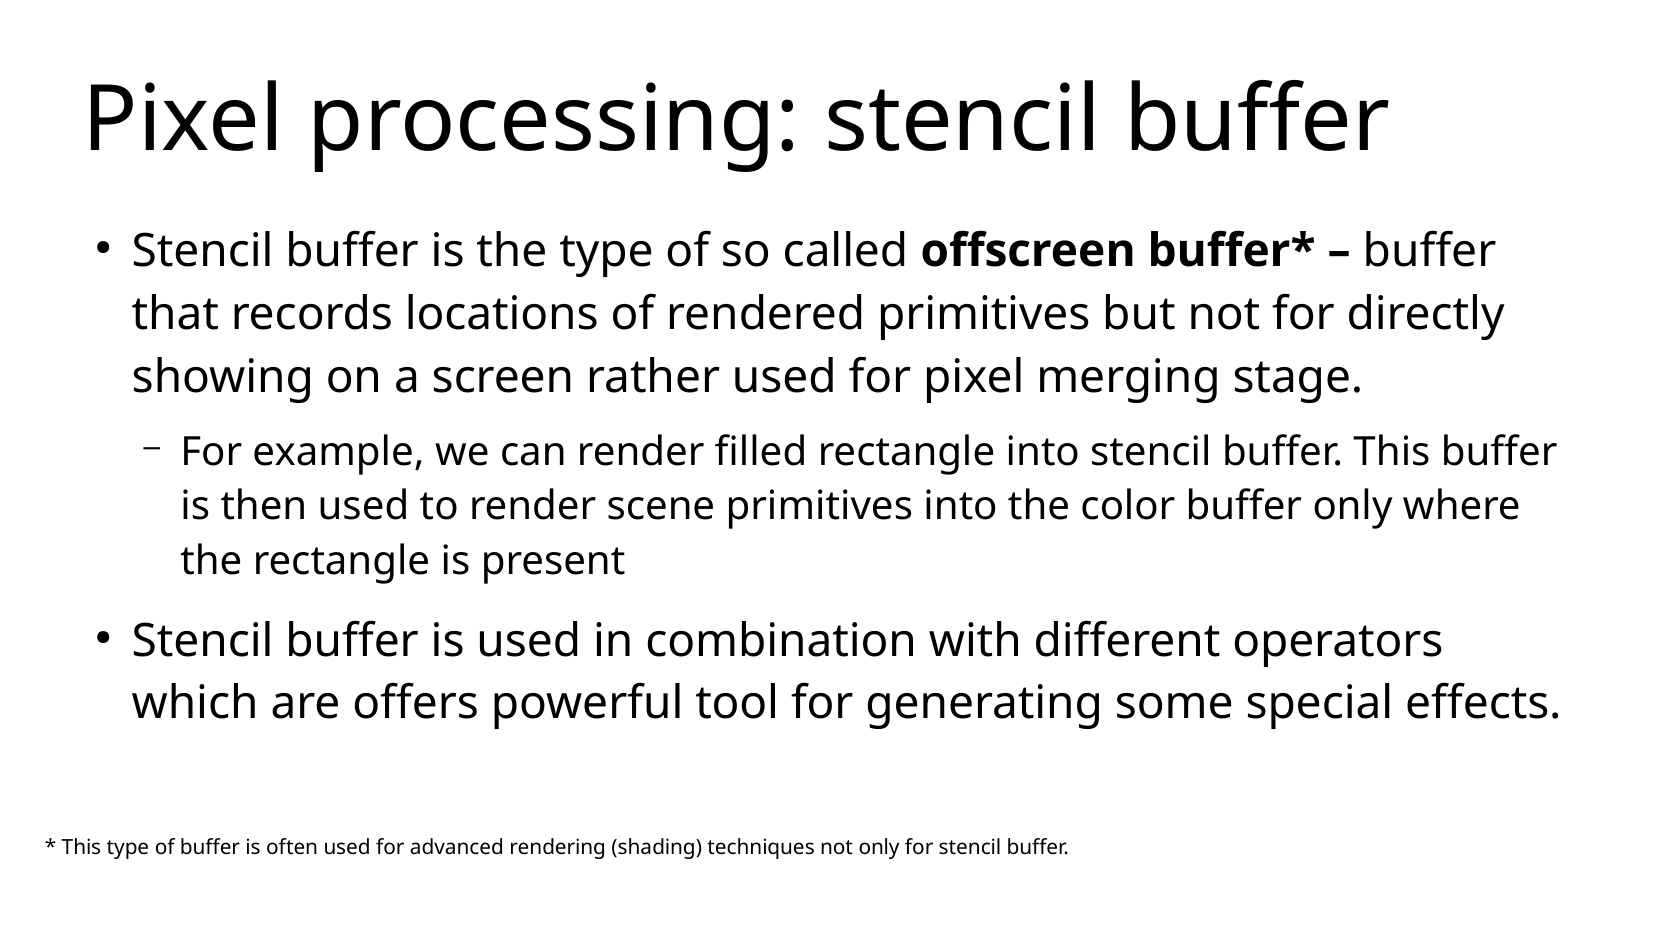

# Pixel processing: stencil buffer
Stencil buffer is the type of so called offscreen buffer* – buffer that records locations of rendered primitives but not for directly showing on a screen rather used for pixel merging stage.
For example, we can render filled rectangle into stencil buffer. This buffer is then used to render scene primitives into the color buffer only where the rectangle is present
Stencil buffer is used in combination with different operators which are offers powerful tool for generating some special effects.
* This type of buffer is often used for advanced rendering (shading) techniques not only for stencil buffer.